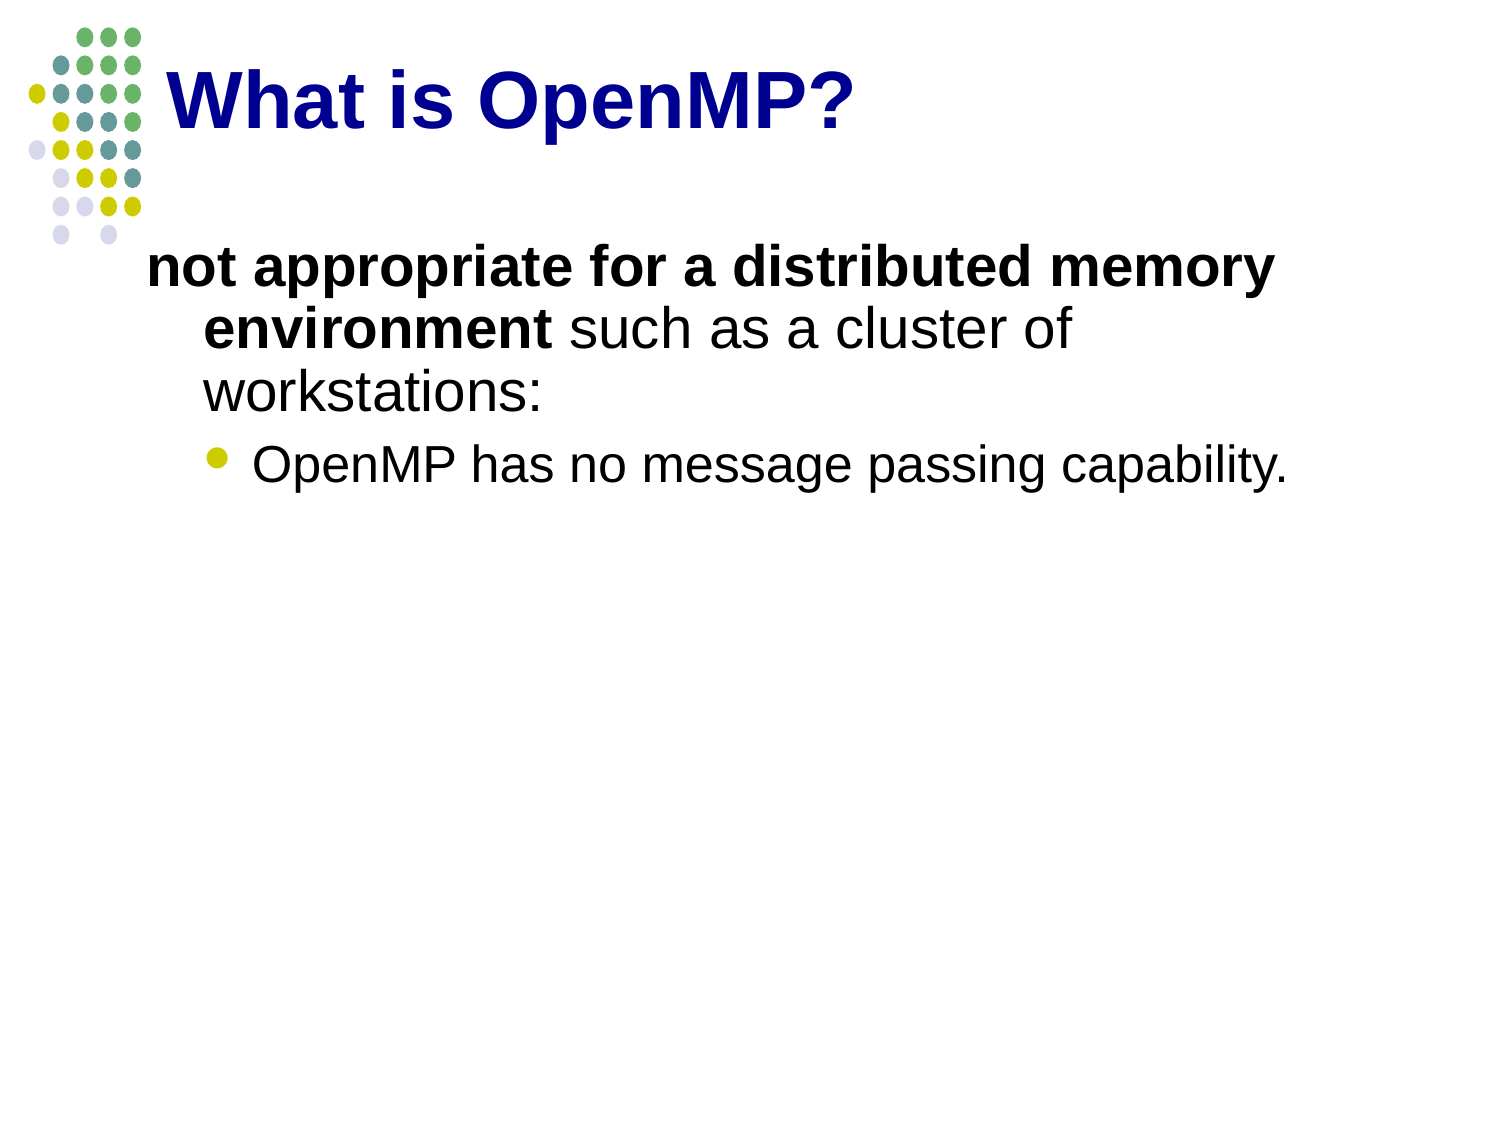

# What is OpenMP?
not appropriate for a distributed memory environment such as a cluster of workstations:
OpenMP has no message passing capability.